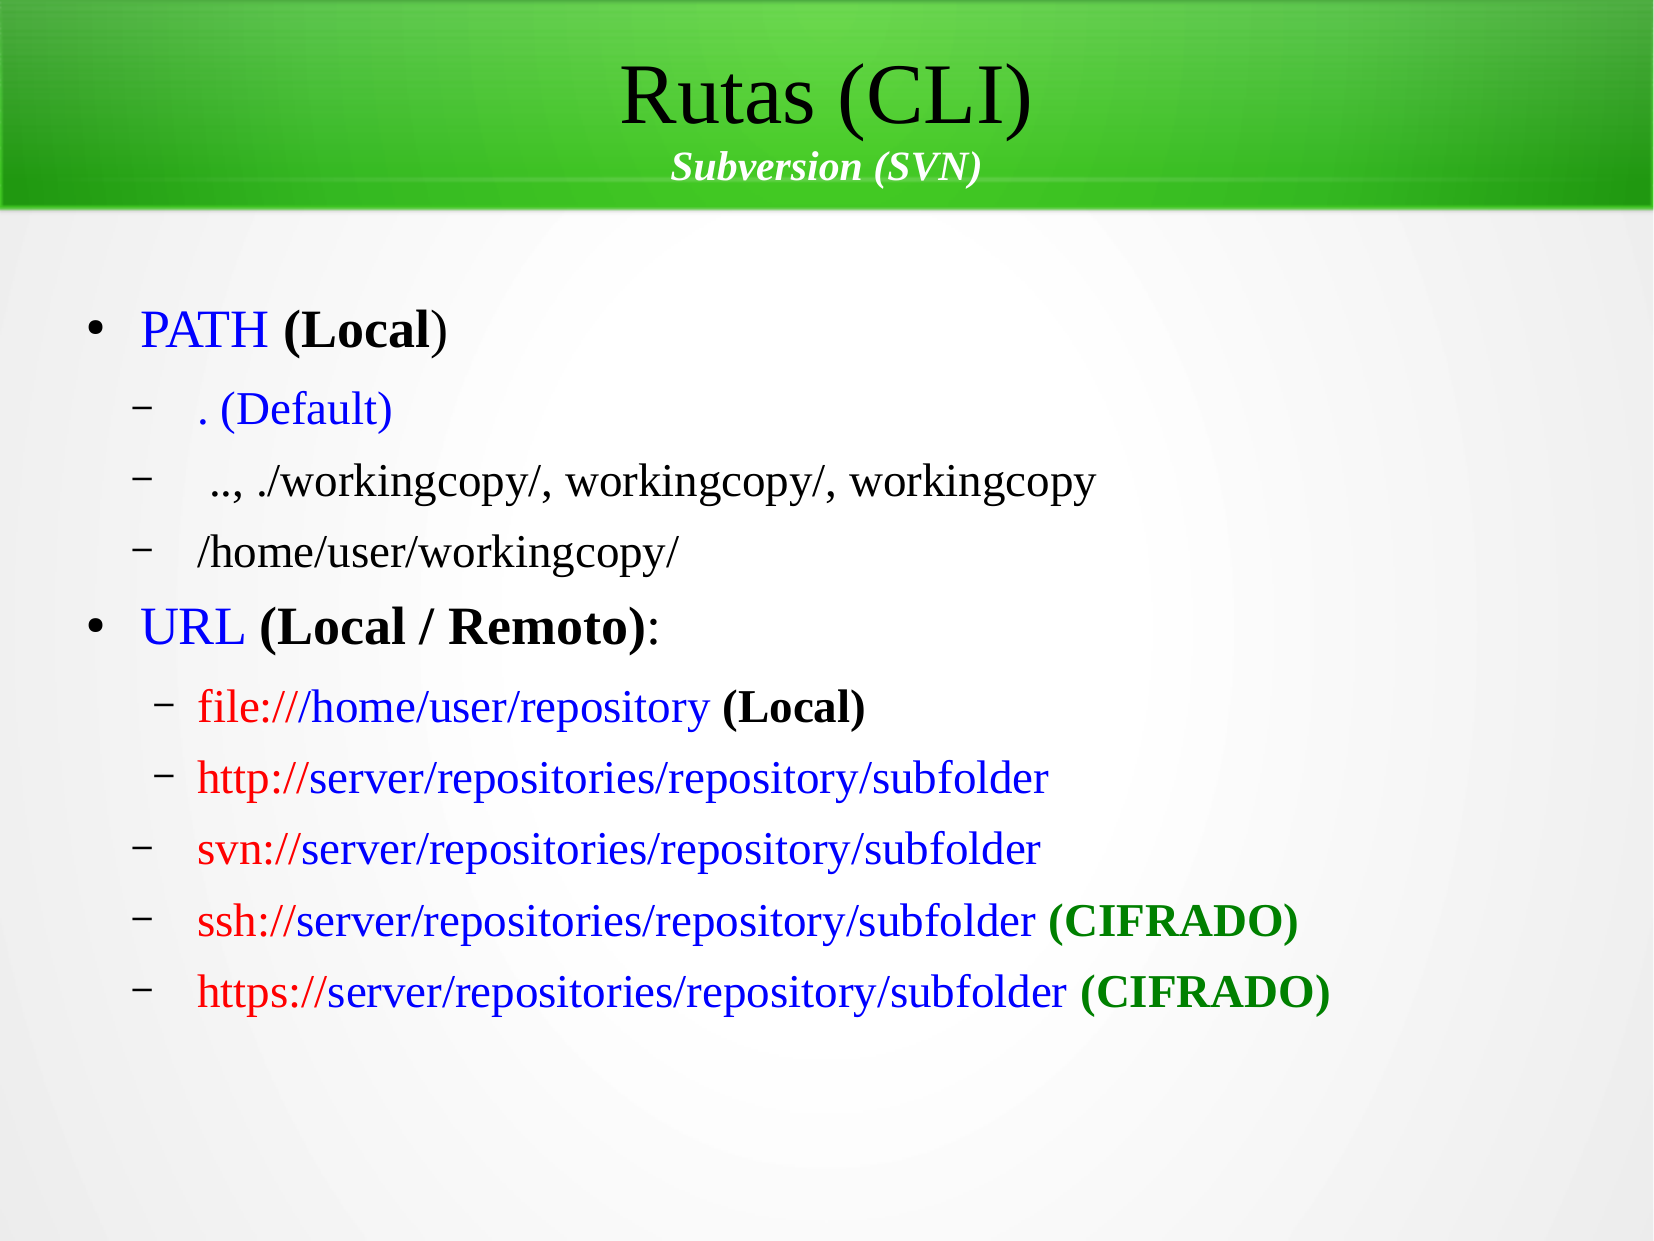

# Rutas (CLI) Subversion (SVN)
PATH (Local)
. (Default)
 .., ./workingcopy/, workingcopy/, workingcopy
/home/user/workingcopy/
URL (Local / Remoto):
file:///home/user/repository (Local)
http://server/repositories/repository/subfolder
svn://server/repositories/repository/subfolder
ssh://server/repositories/repository/subfolder (CIFRADO)
https://server/repositories/repository/subfolder (CIFRADO)